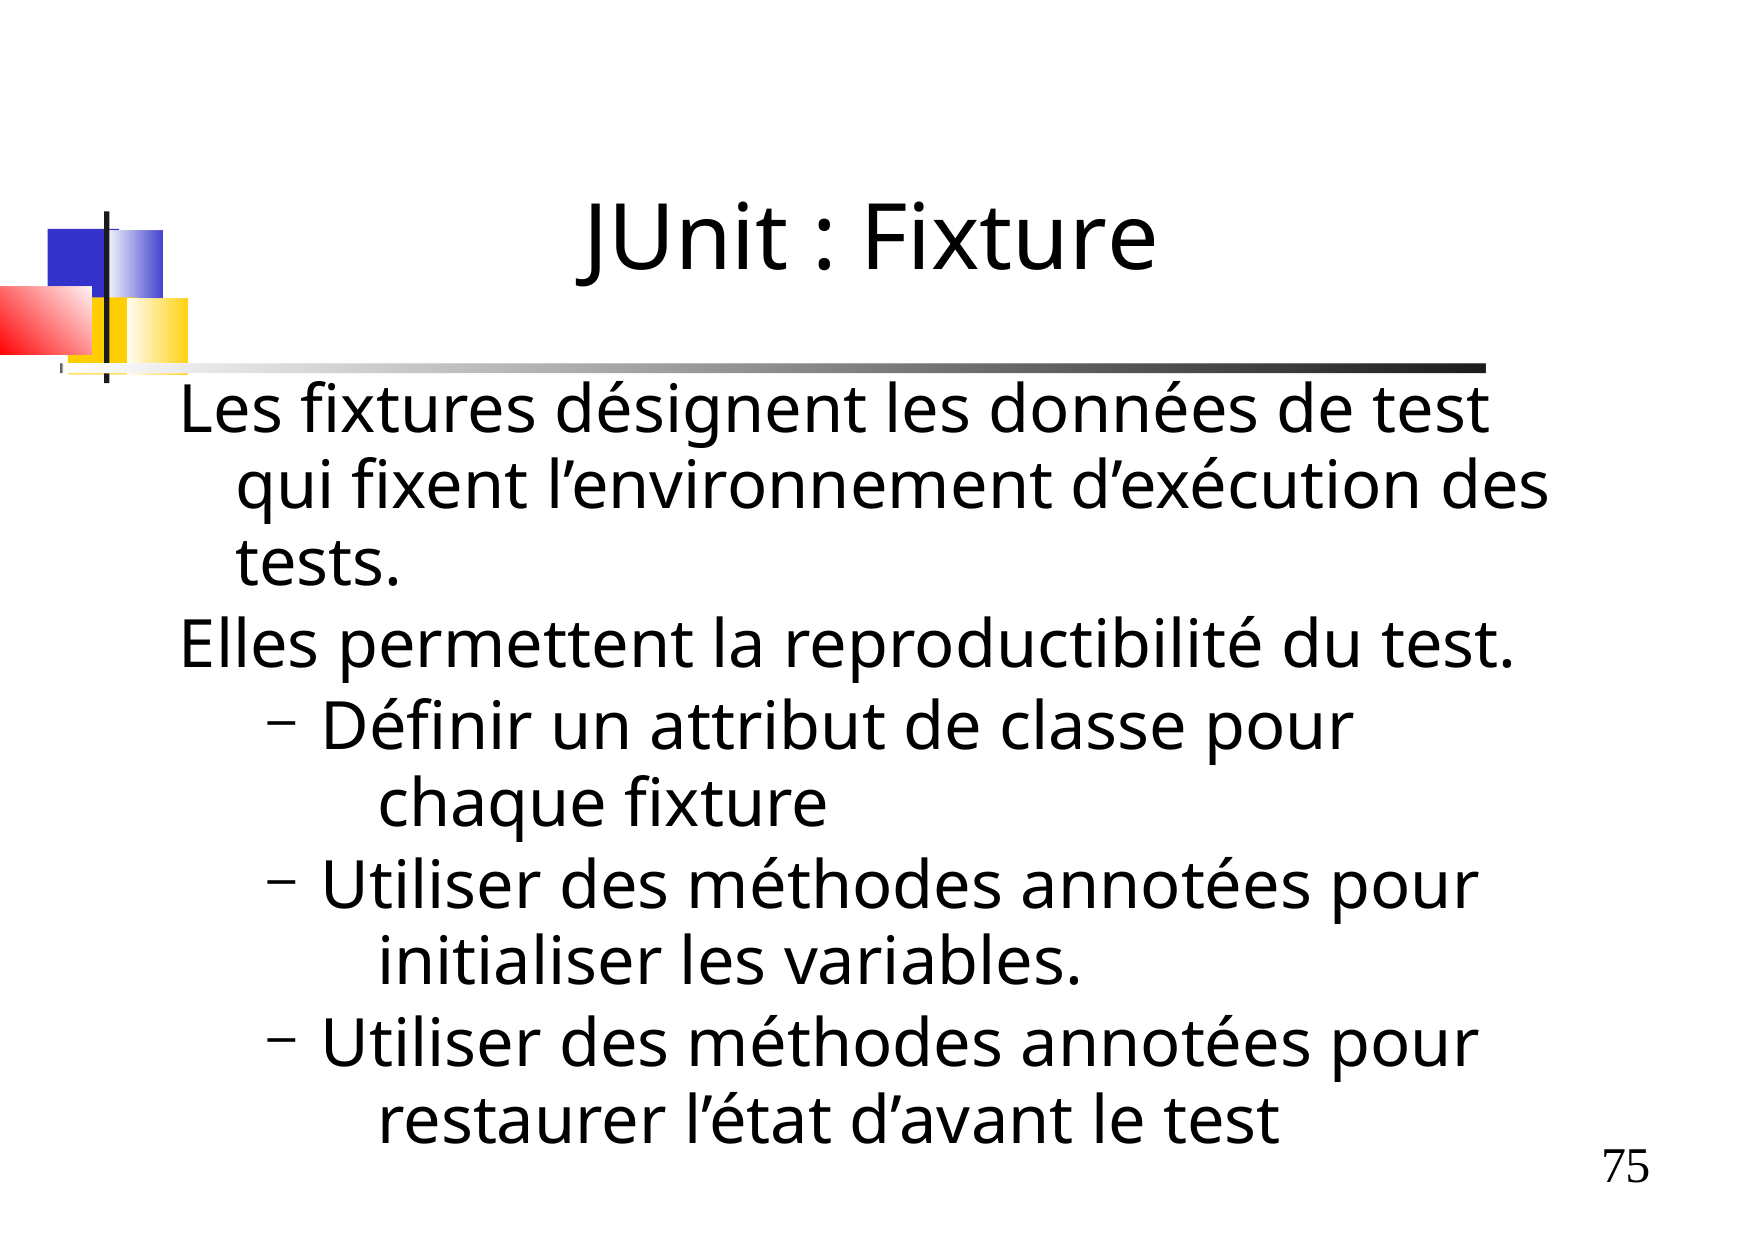

# JUnit : Fixture
Les fixtures désignent les données de test qui fixent l’environnement d’exécution des tests.
Elles permettent la reproductibilité du test.
Définir un attribut de classe pour chaque fixture
Utiliser des méthodes annotées pour initialiser les variables.
Utiliser des méthodes annotées pour restaurer l’état d’avant le test
75